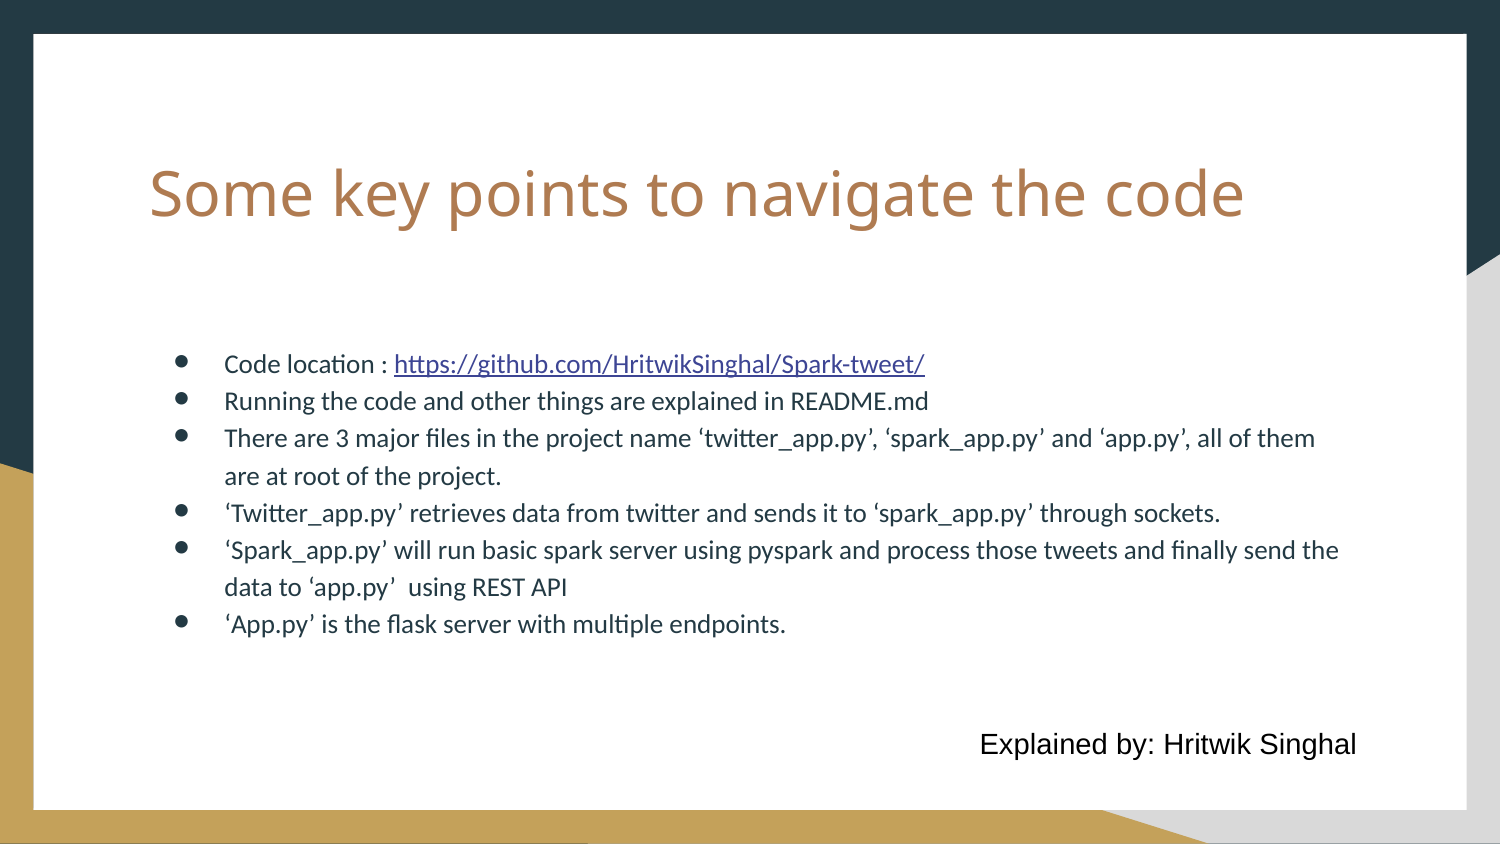

# Some key points to navigate the code
Code location : https://github.com/HritwikSinghal/Spark-tweet/
Running the code and other things are explained in README.md
There are 3 major files in the project name ‘twitter_app.py’, ‘spark_app.py’ and ‘app.py’, all of them are at root of the project.
‘Twitter_app.py’ retrieves data from twitter and sends it to ‘spark_app.py’ through sockets.
‘Spark_app.py’ will run basic spark server using pyspark and process those tweets and finally send the data to ‘app.py’ using REST API
‘App.py’ is the flask server with multiple endpoints.
Explained by: Hritwik Singhal